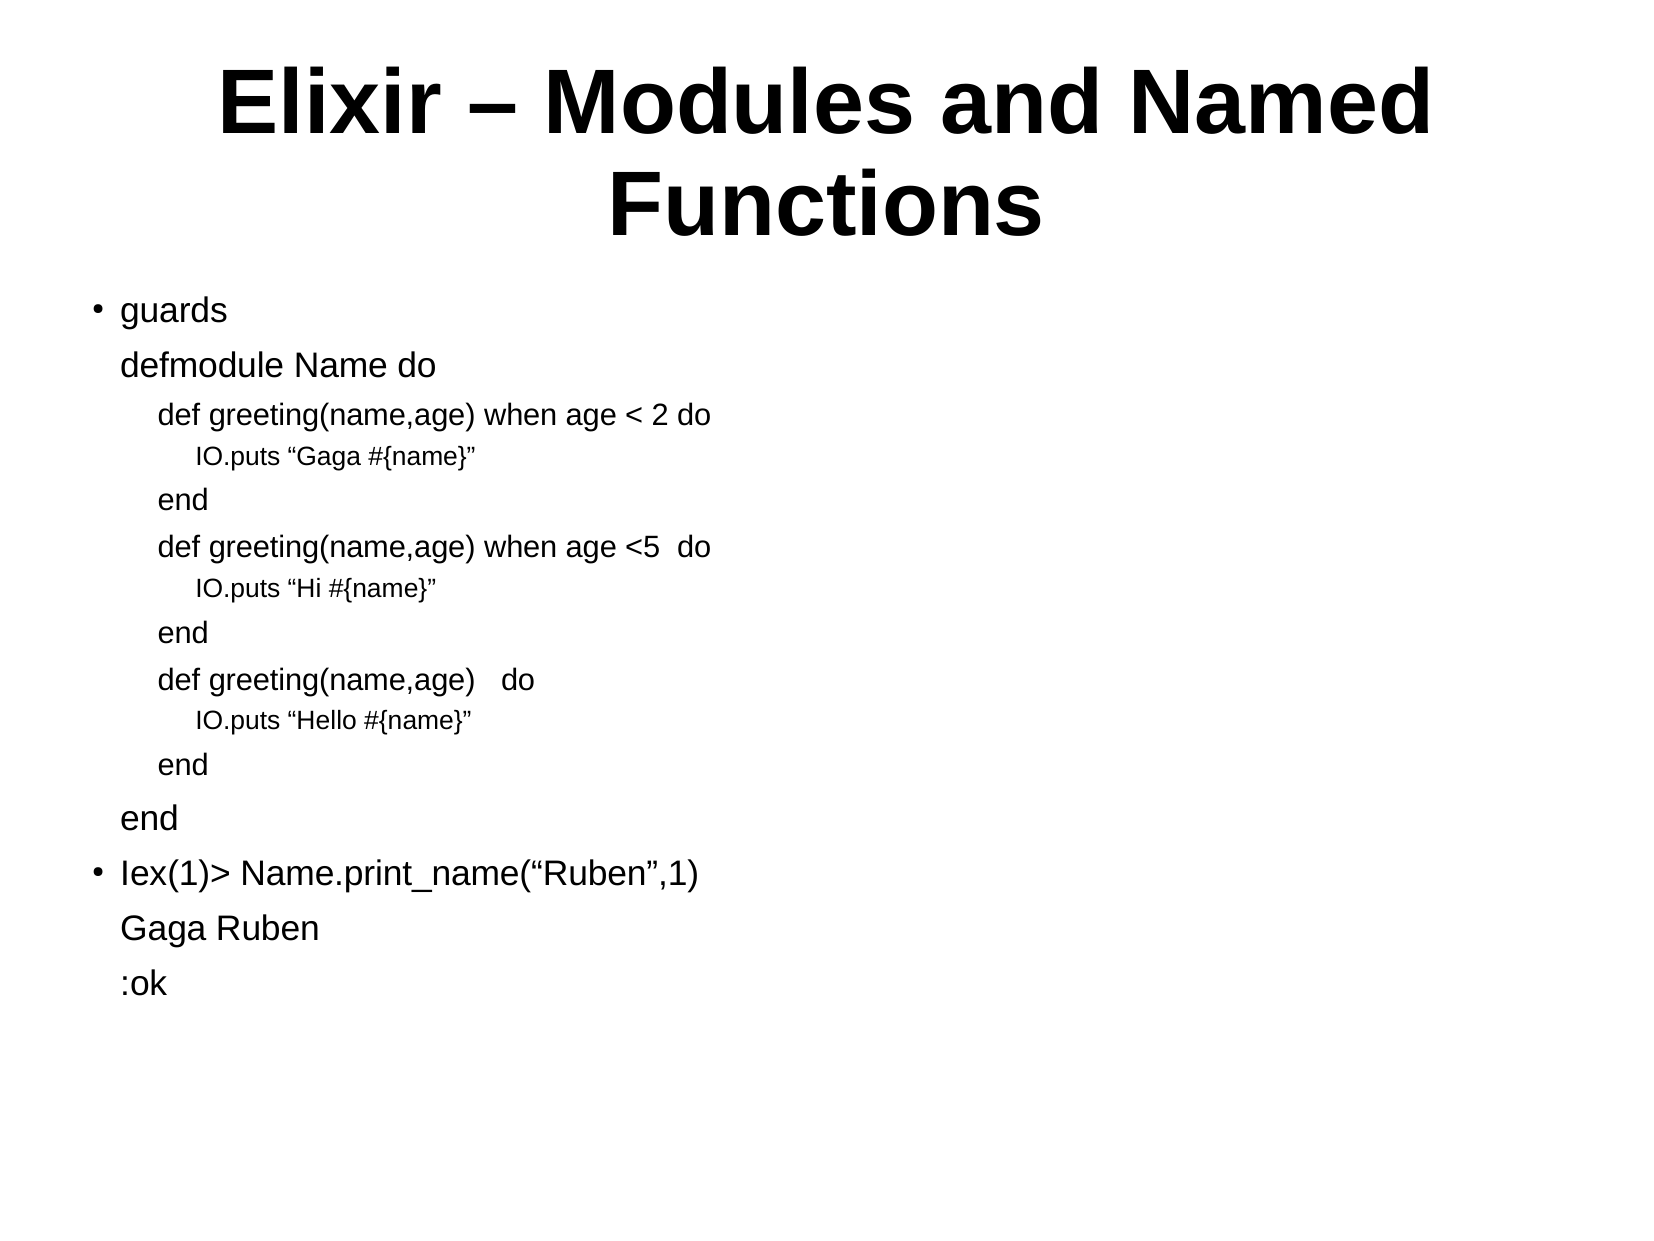

# Elixir – Modules and Named Functions
guards
defmodule Name do
def greeting(name,age) when age < 2 do
IO.puts “Gaga #{name}”
end
def greeting(name,age) when age <5 do
IO.puts “Hi #{name}”
end
def greeting(name,age) do
IO.puts “Hello #{name}”
end
end
Iex(1)> Name.print_name(“Ruben”,1)
Gaga Ruben
:ok